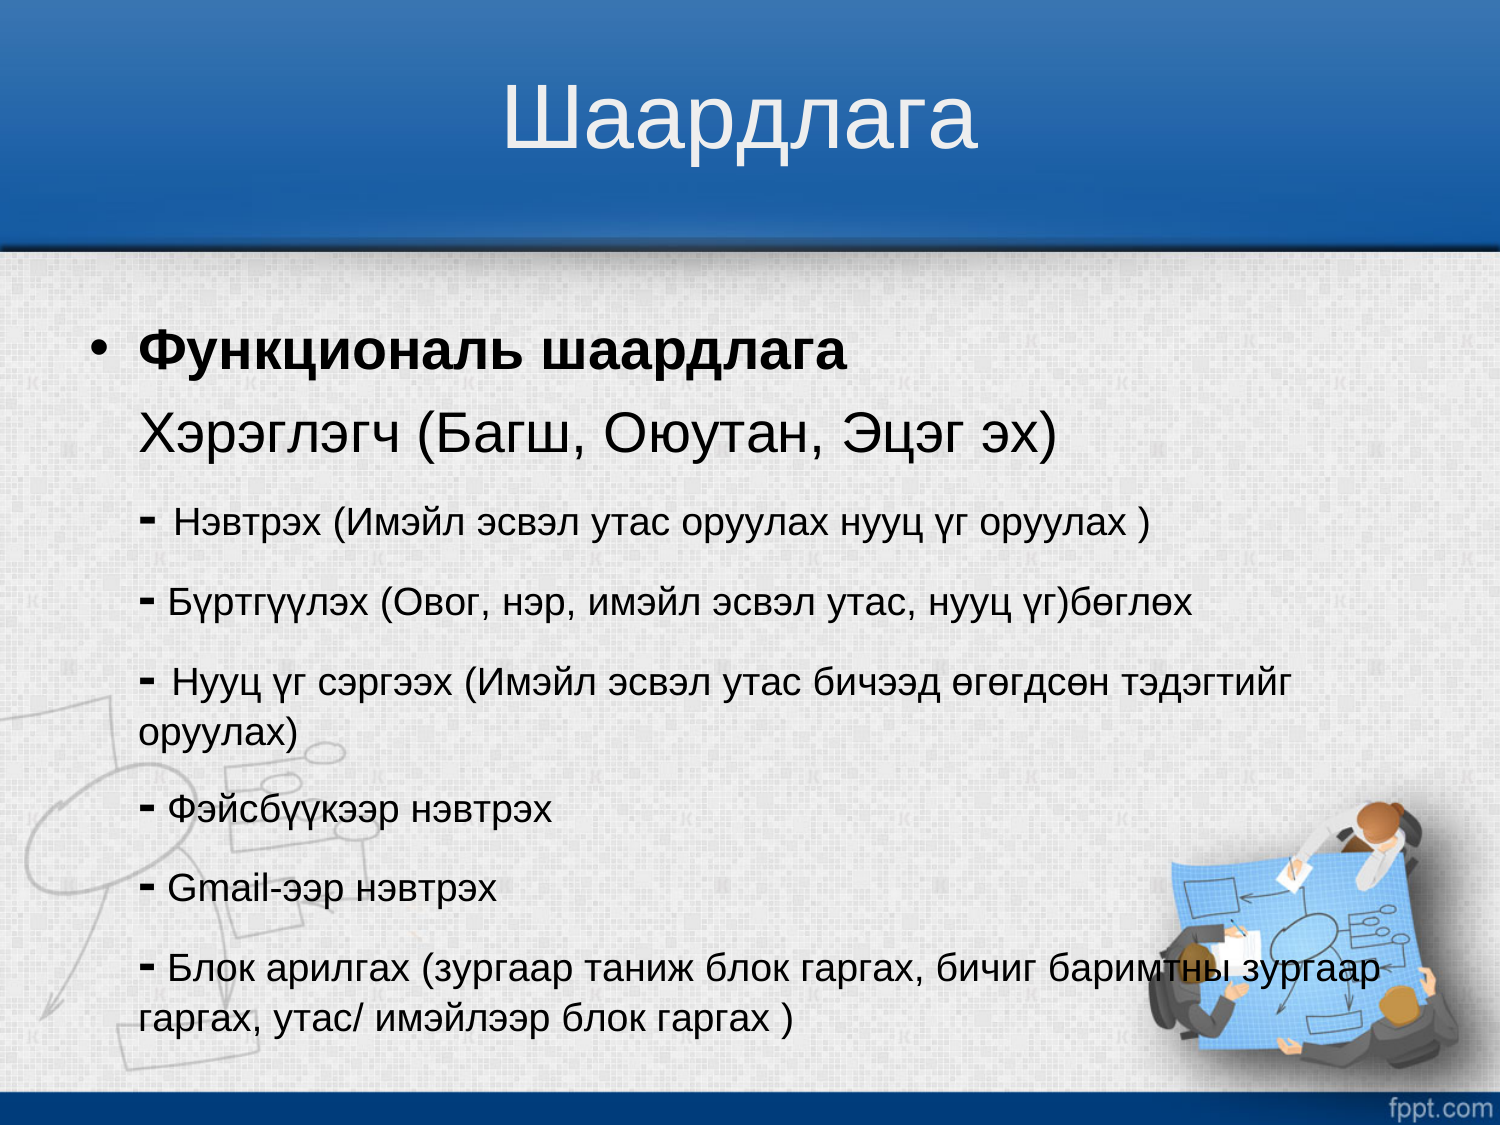

# Шаардлага
Функциональ шаардлага
Хэрэглэгч (Багш, Оюутан, Эцэг эх)
- Нэвтрэх (Имэйл эсвэл утас оруулах нууц үг оруулах )
- Бүртгүүлэх (Овог, нэр, имэйл эсвэл утас, нууц үг)бөглөх
- Нууц үг сэргээх (Имэйл эсвэл утас бичээд өгөгдсөн тэдэгтийг оруулах)
- Фэйсбүүкээр нэвтрэх
- Gmail-ээр нэвтрэх
- Блок арилгах (зургаар таниж блок гаргах, бичиг баримтны зургаар гаргах, утас/ имэйлээр блок гаргах )